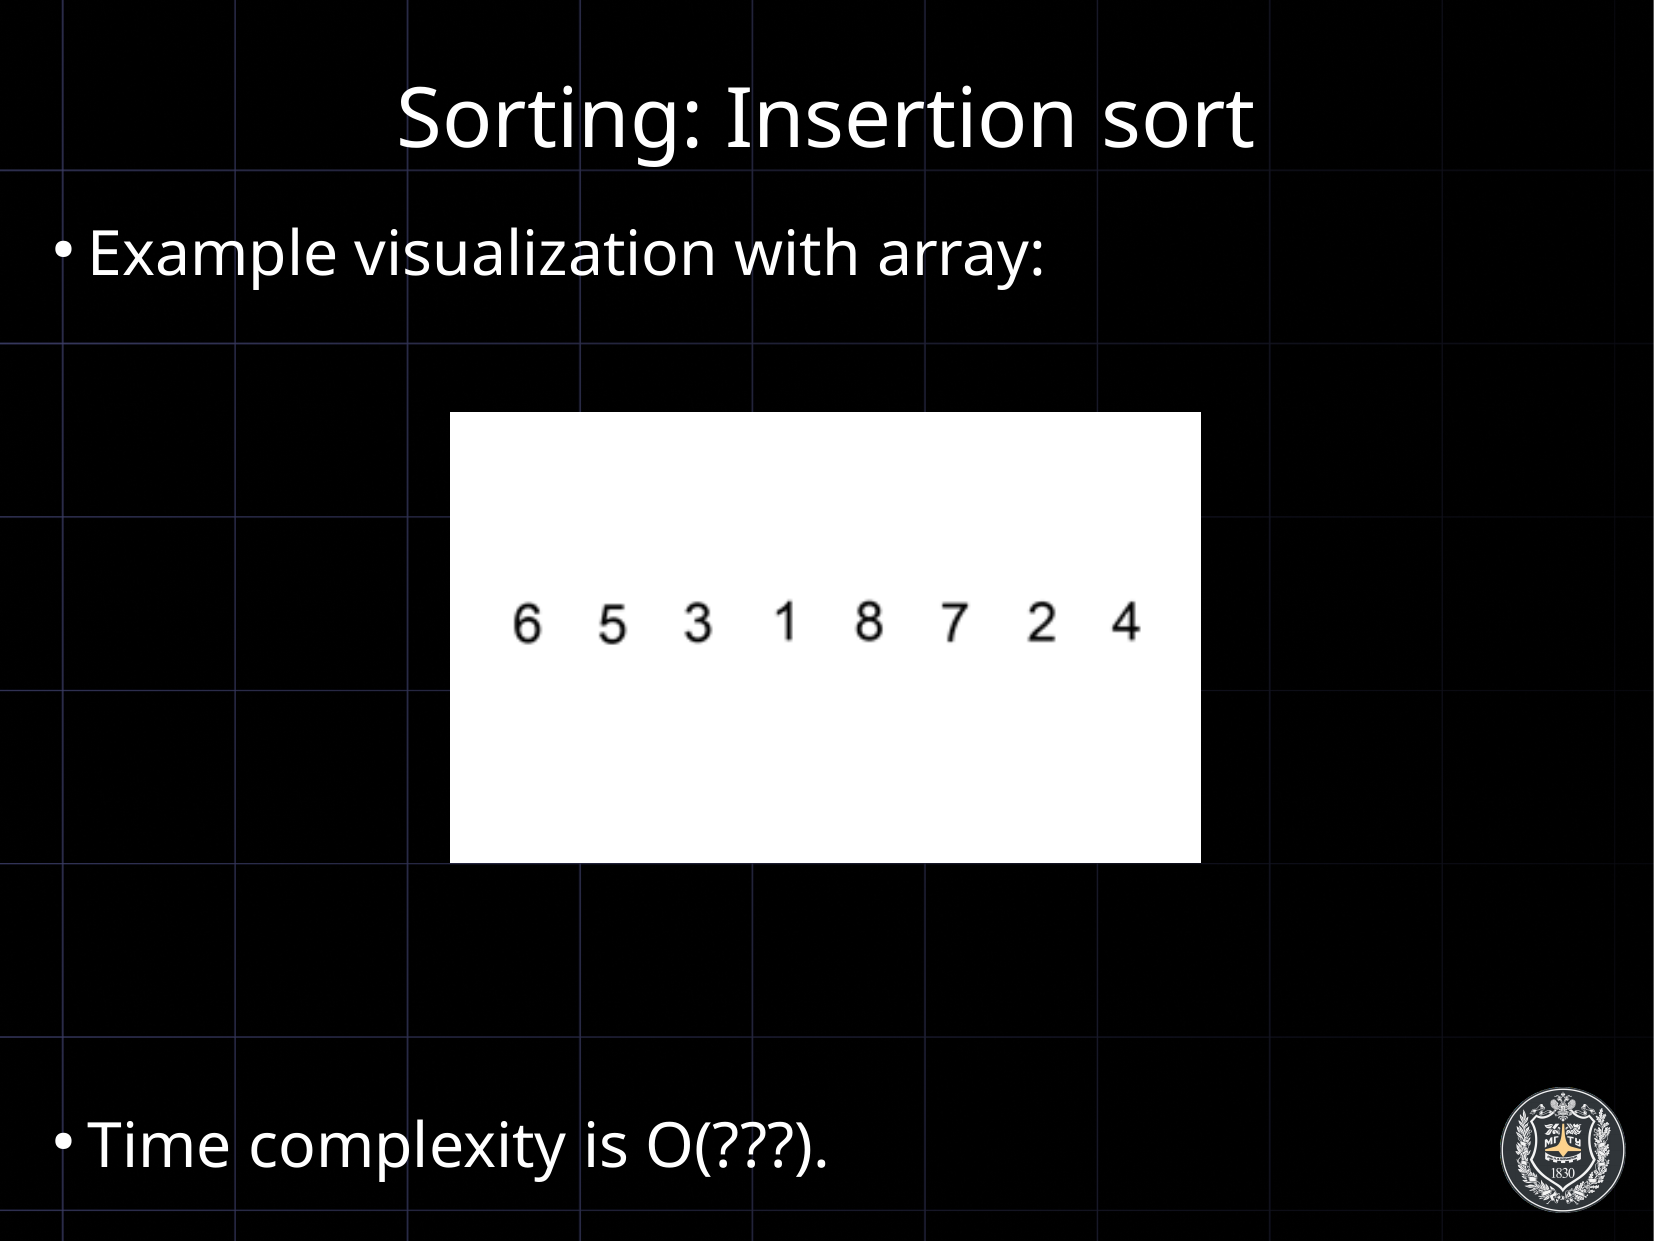

# Sorting: Insertion sort
Example visualization with array:
Time complexity is O(???).